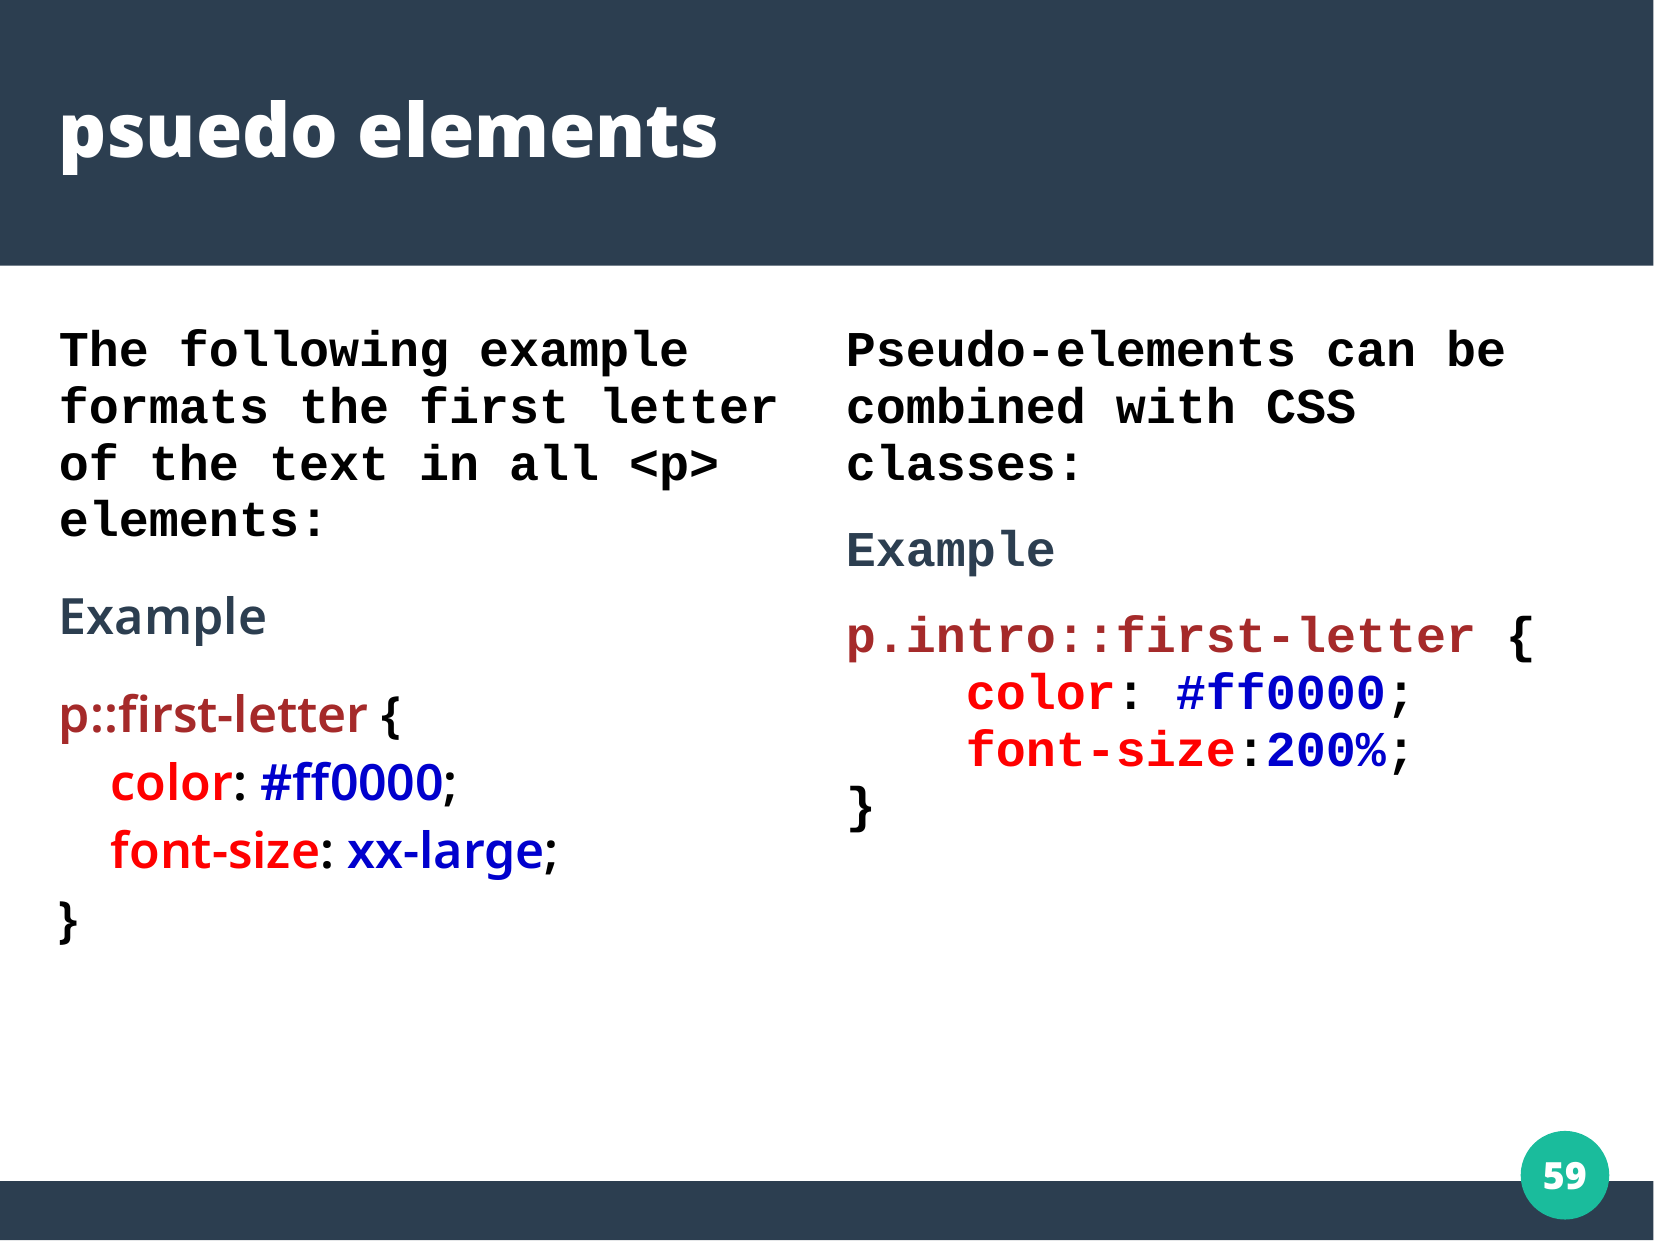

# psuedo elements
The following example formats the first letter of the text in all <p> elements:
Example
p::first-letter {
    color: #ff0000;
    font-size: xx-large;
}
Pseudo-elements can be combined with CSS classes:
Example
p.intro::first-letter {
    color: #ff0000;
    font-size:200%;
}
59